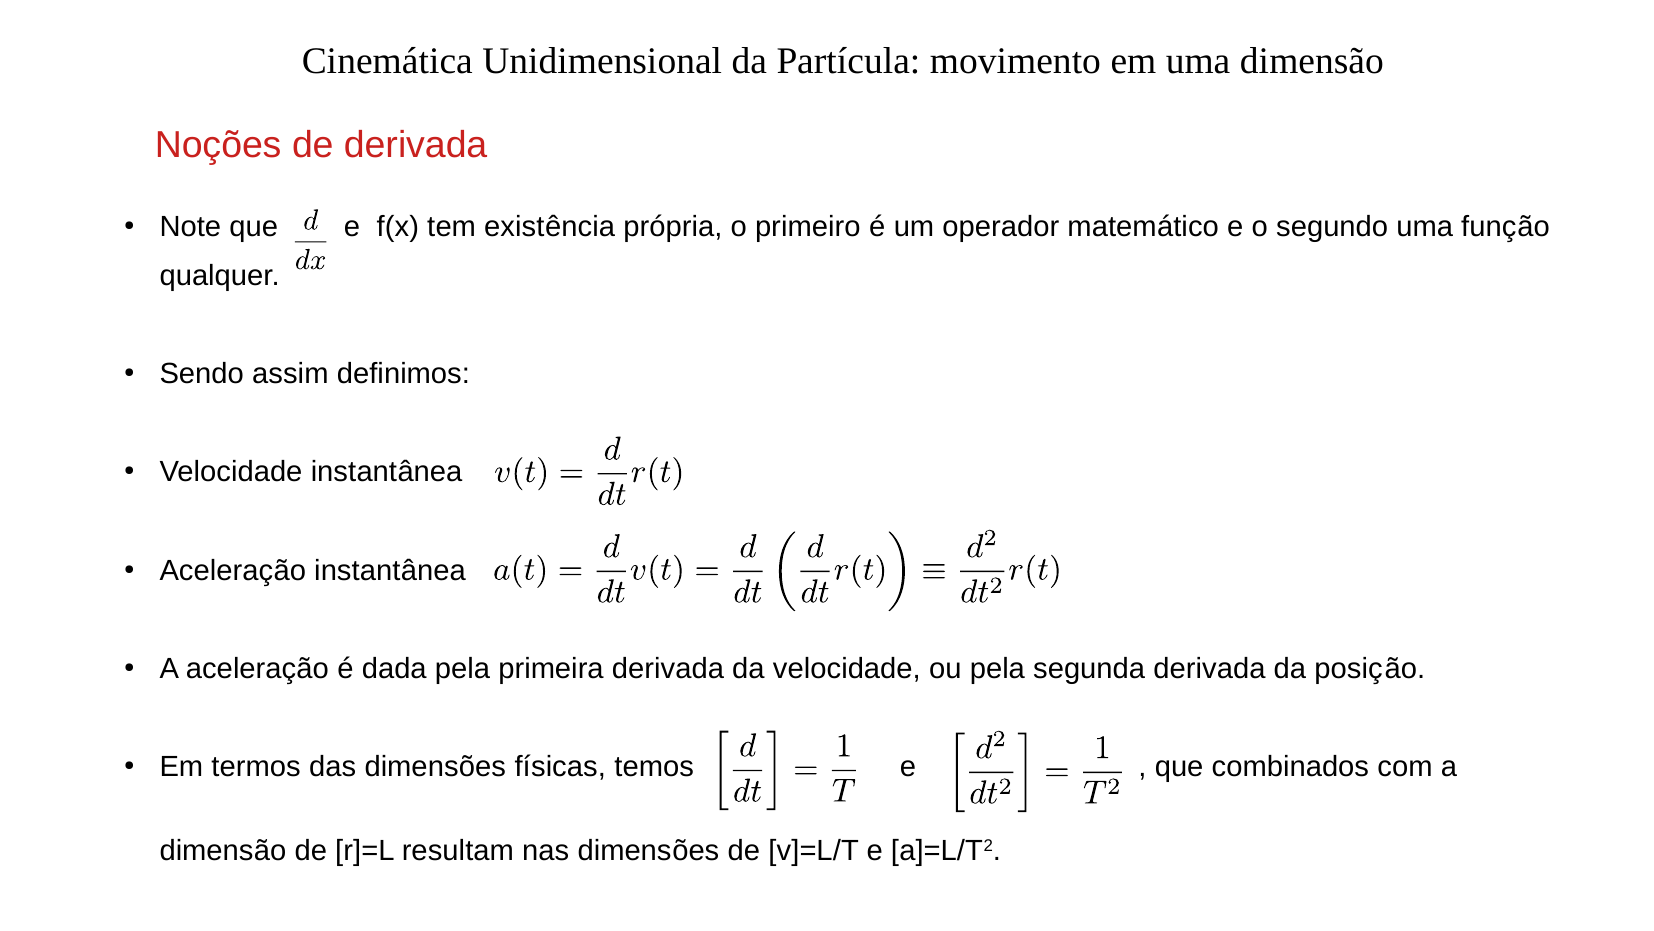

Cinemática Unidimensional da Partícula: movimento em uma dimensão
Noções de derivada
Note que e f(x) tem existência própria, o primeiro é um operador matemático e o segundo uma função qualquer.
Sendo assim definimos:
Velocidade instantânea
Aceleração instantânea
A aceleração é dada pela primeira derivada da velocidade, ou pela segunda derivada da posição.
Em termos das dimensões físicas, temos e , que combinados com a
dimensão de [r]=L resultam nas dimensões de [v]=L/T e [a]=L/T2.